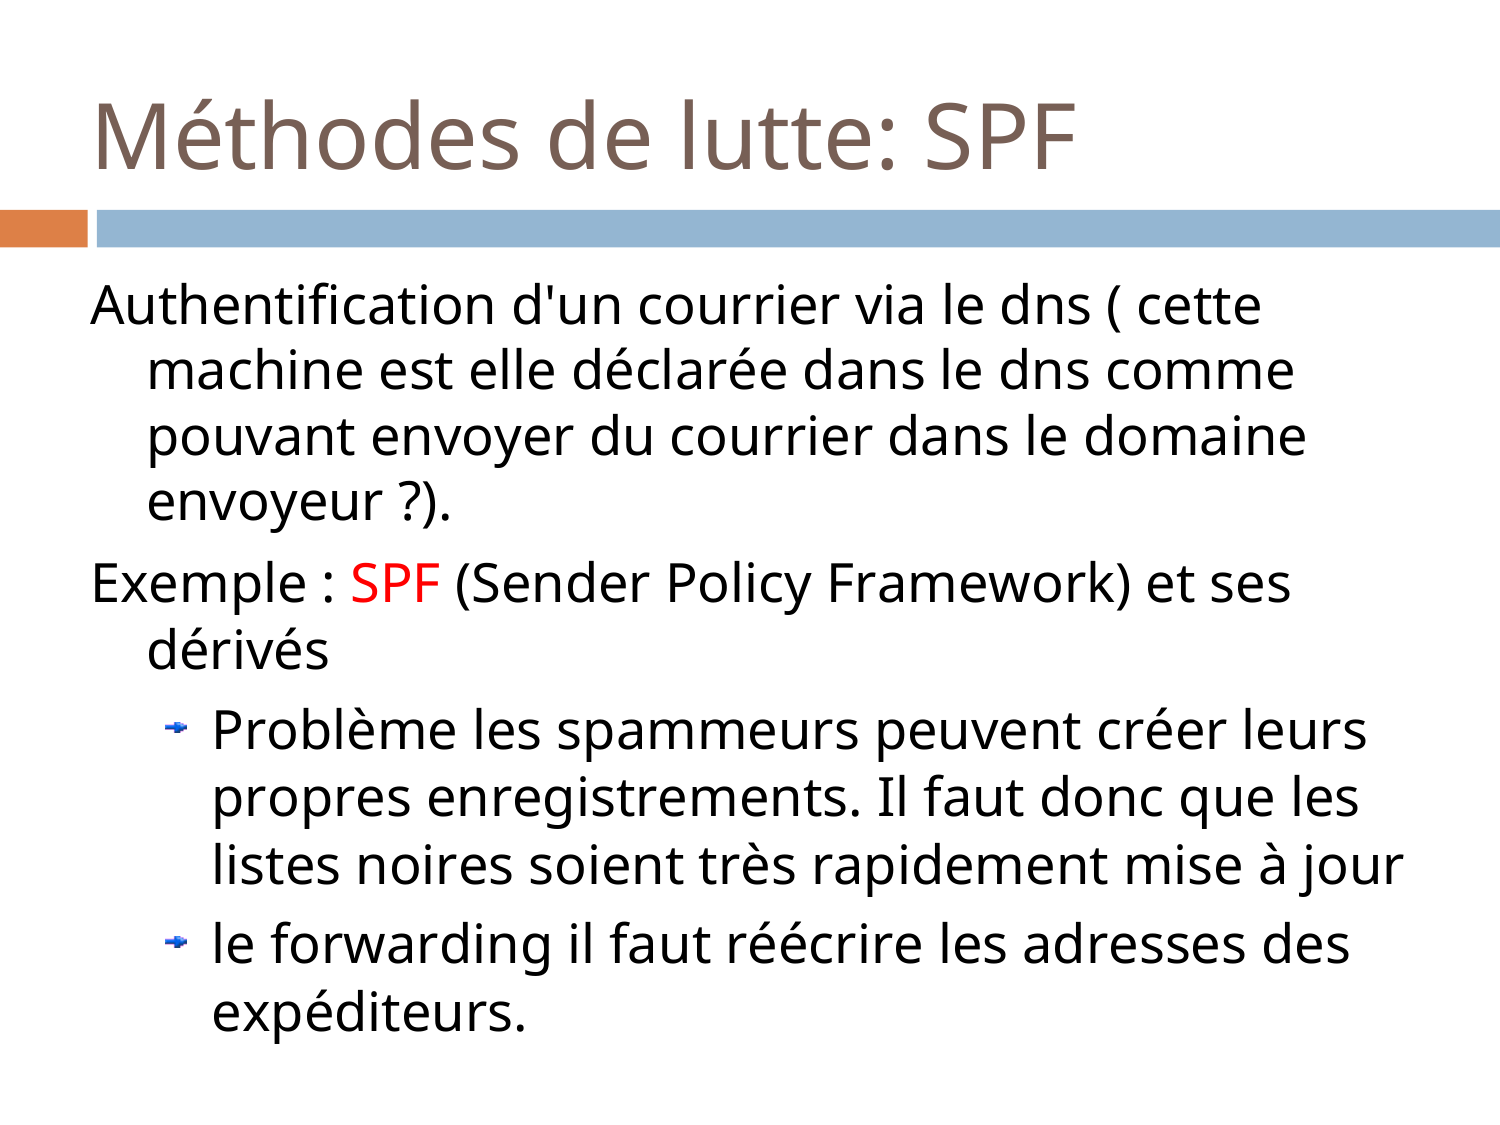

# Méthodes de lutte: SPF
Authentification d'un courrier via le dns ( cette machine est elle déclarée dans le dns comme pouvant envoyer du courrier dans le domaine envoyeur ?).
Exemple : SPF (Sender Policy Framework) et ses dérivés
Problème les spammeurs peuvent créer leurs propres enregistrements. Il faut donc que les listes noires soient très rapidement mise à jour
le forwarding il faut réécrire les adresses des expéditeurs.